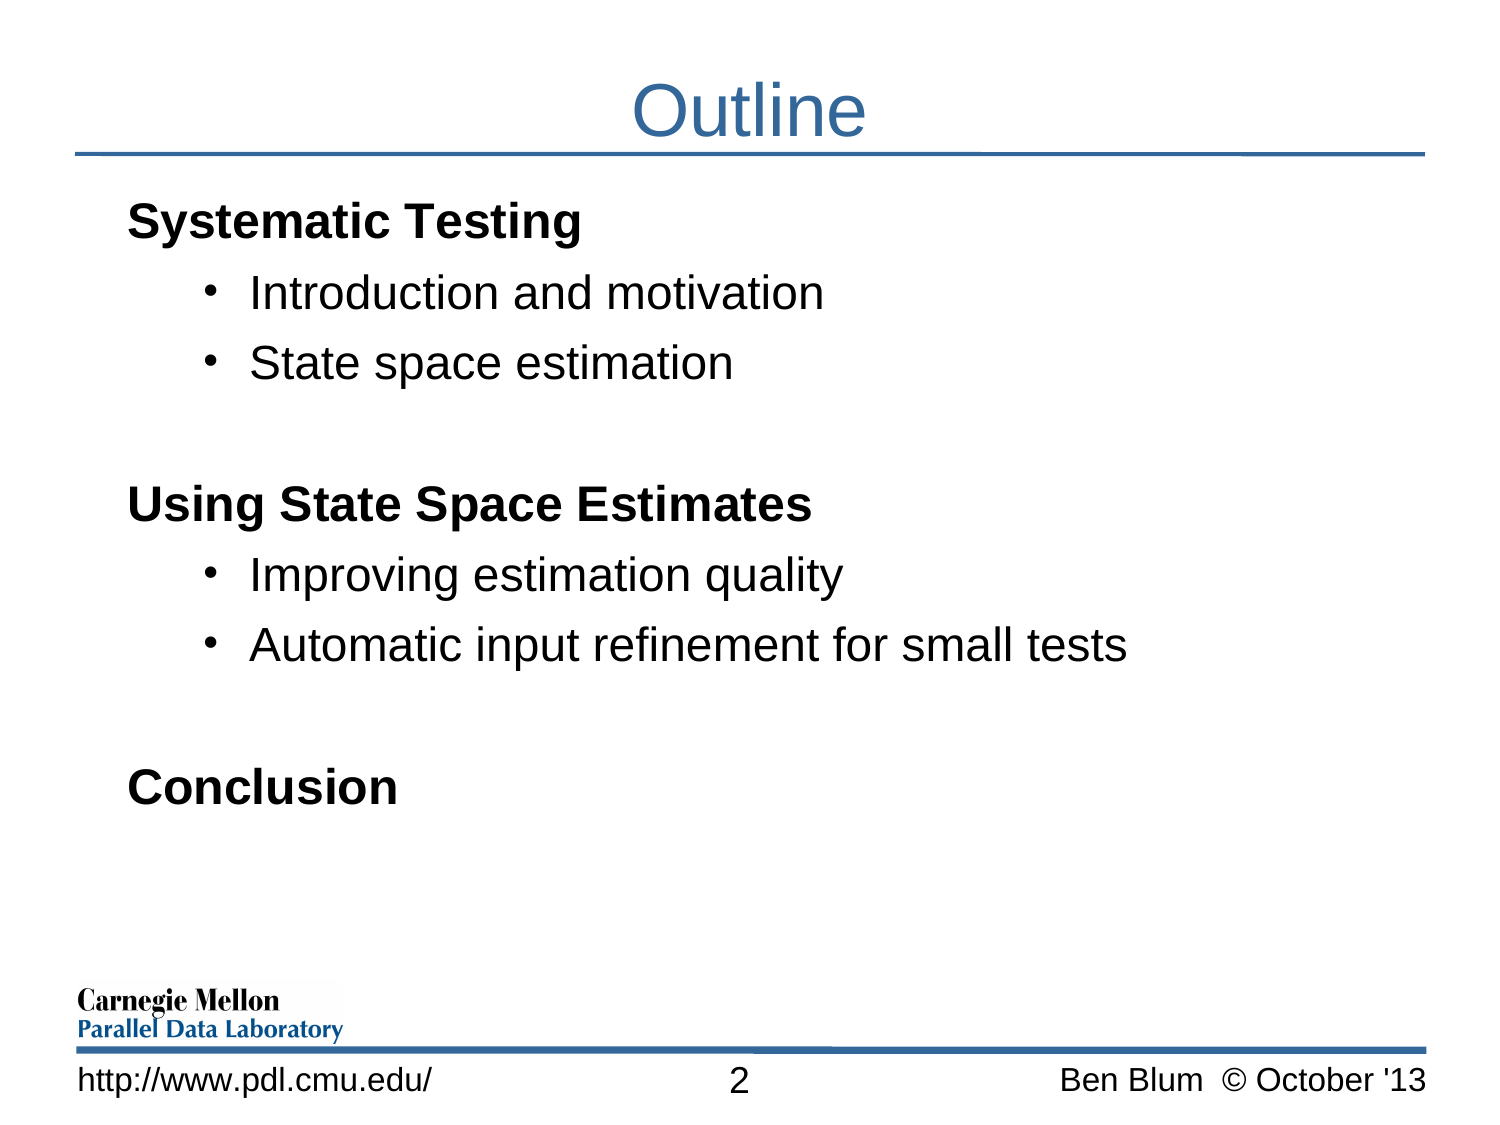

# Outline
Systematic Testing
Introduction and motivation
State space estimation
Using State Space Estimates
Improving estimation quality
Automatic input refinement for small tests
Conclusion
2